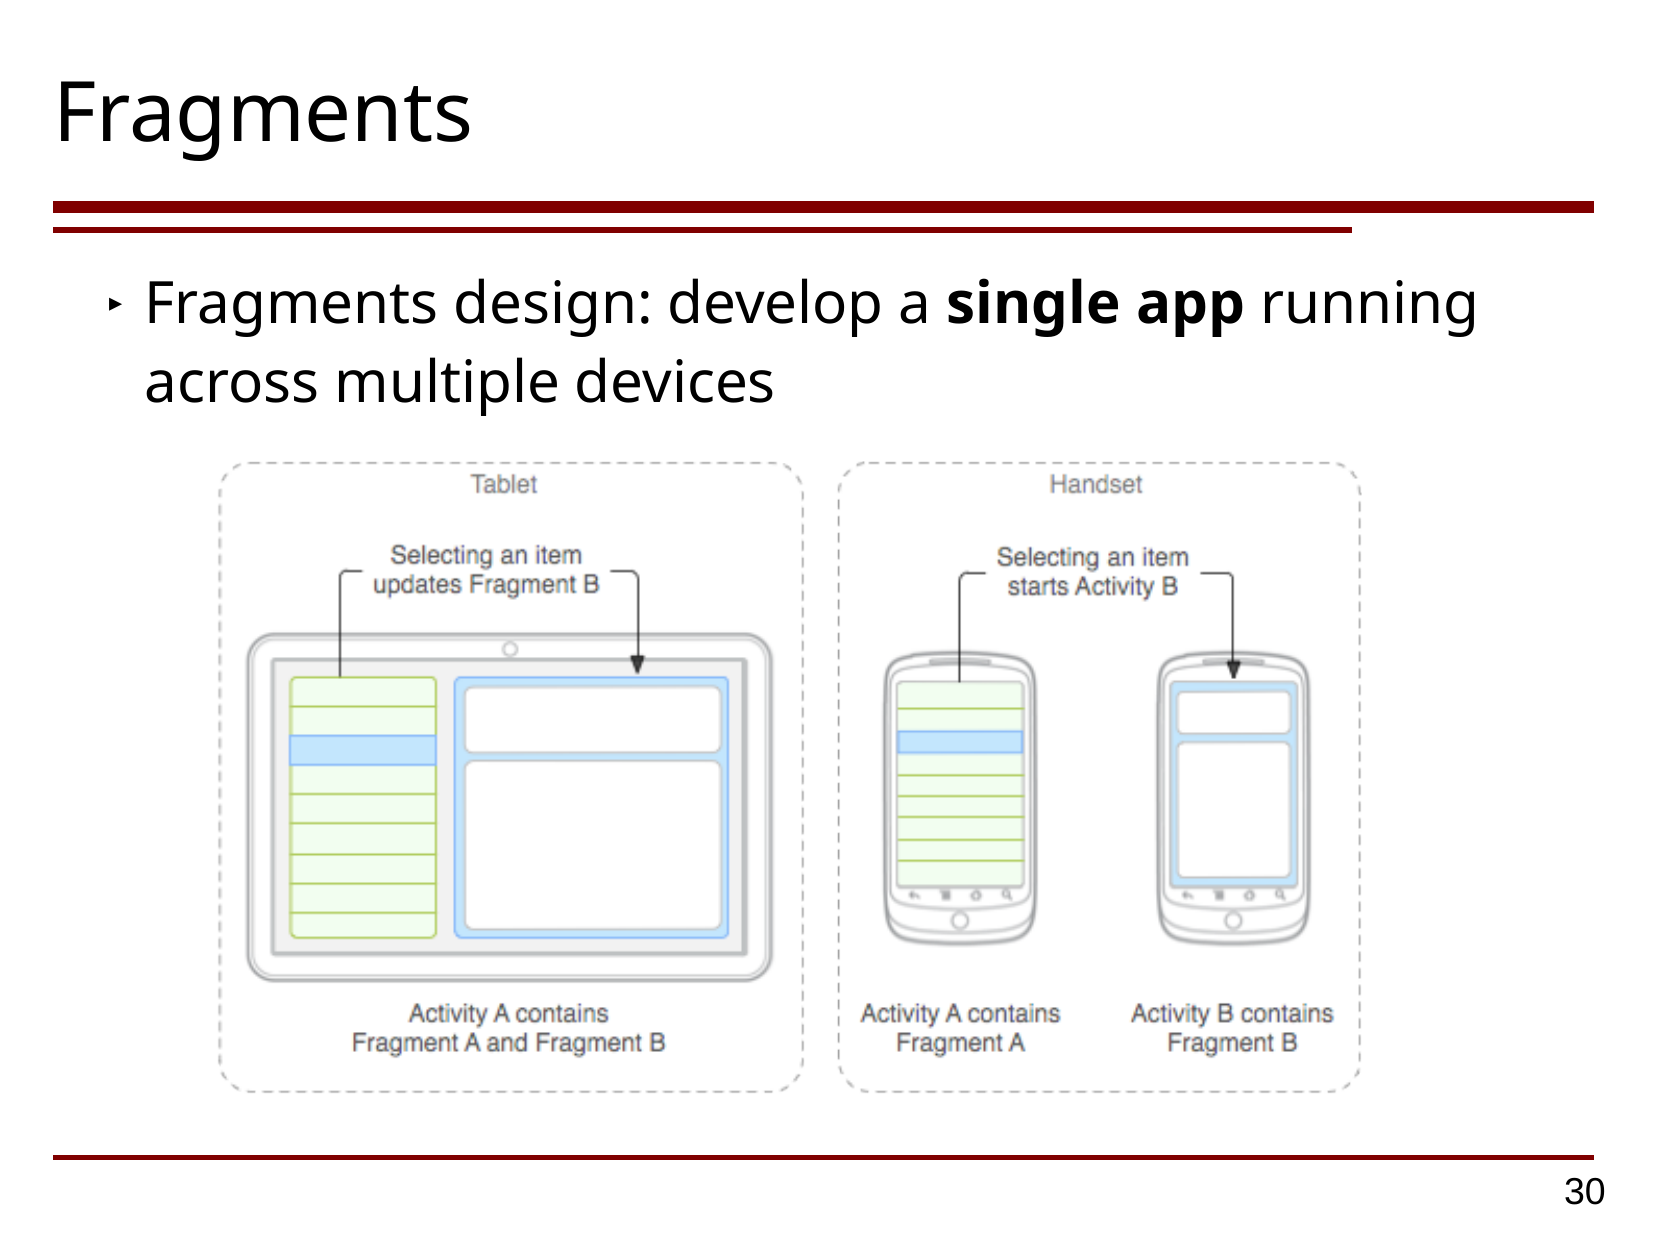

# Fragments
Fragments design: develop a single app running across multiple devices